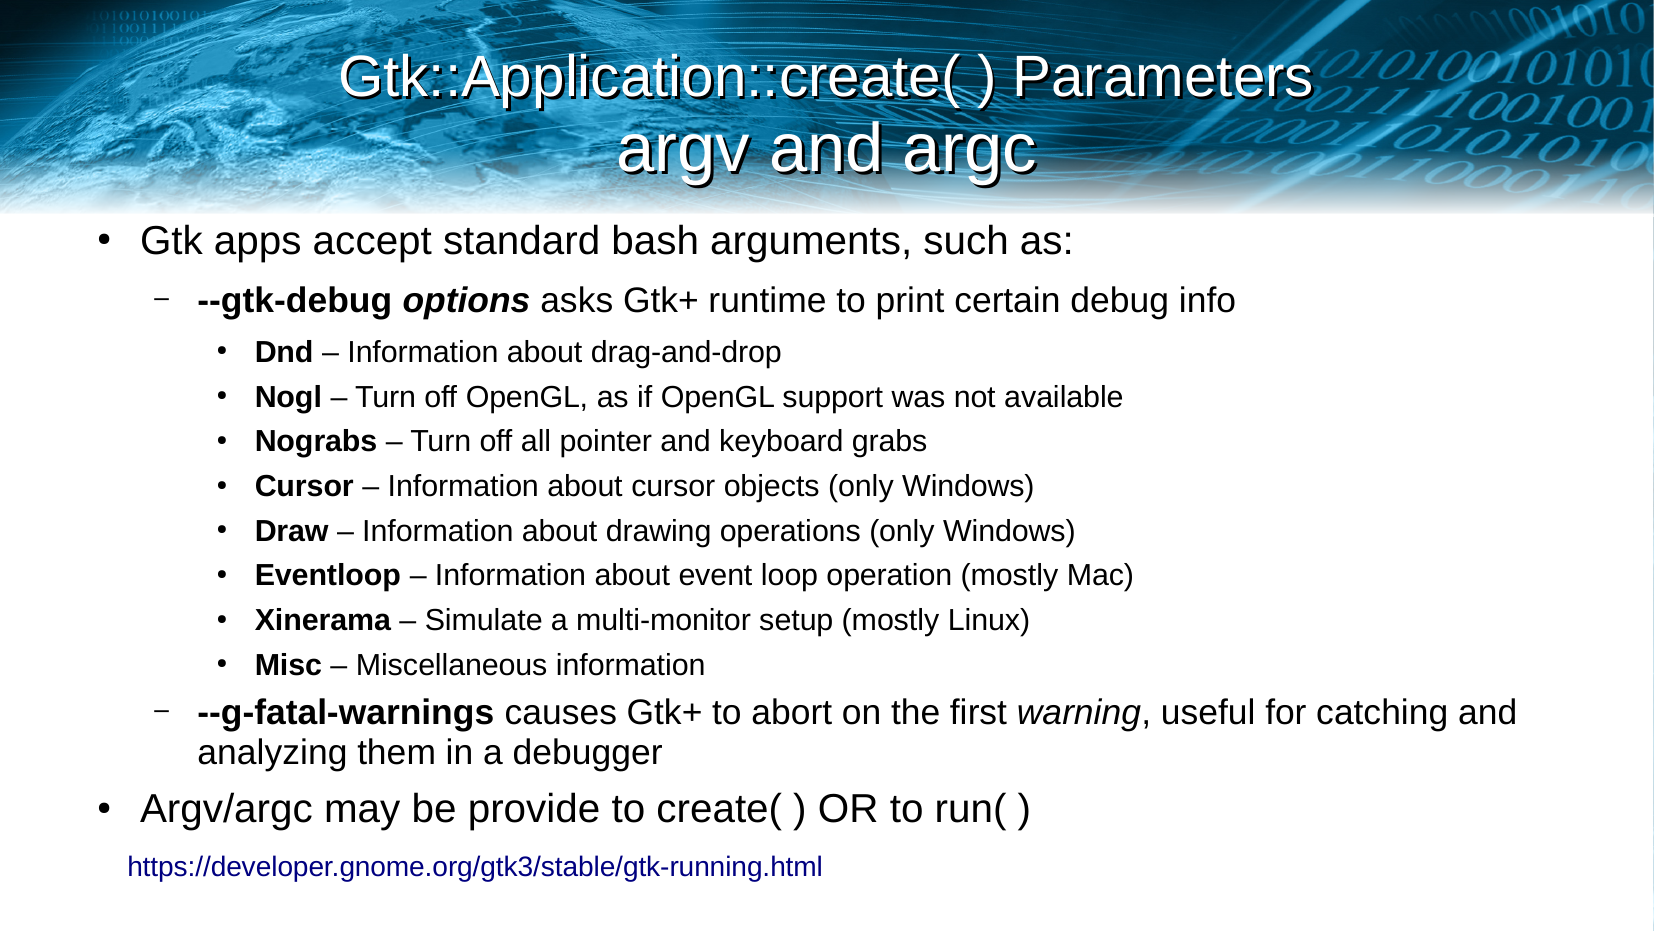

# Gtk::Application::create( ) Parameters argv and argc
Gtk apps accept standard bash arguments, such as:
--gtk-debug options asks Gtk+ runtime to print certain debug info
Dnd – Information about drag-and-drop
Nogl – Turn off OpenGL, as if OpenGL support was not available
Nograbs – Turn off all pointer and keyboard grabs
Cursor – Information about cursor objects (only Windows)
Draw – Information about drawing operations (only Windows)
Eventloop – Information about event loop operation (mostly Mac)
Xinerama – Simulate a multi-monitor setup (mostly Linux)
Misc – Miscellaneous information
--g-fatal-warnings causes Gtk+ to abort on the first warning, useful for catching and analyzing them in a debugger
Argv/argc may be provide to create( ) OR to run( )
https://developer.gnome.org/gtk3/stable/gtk-running.html